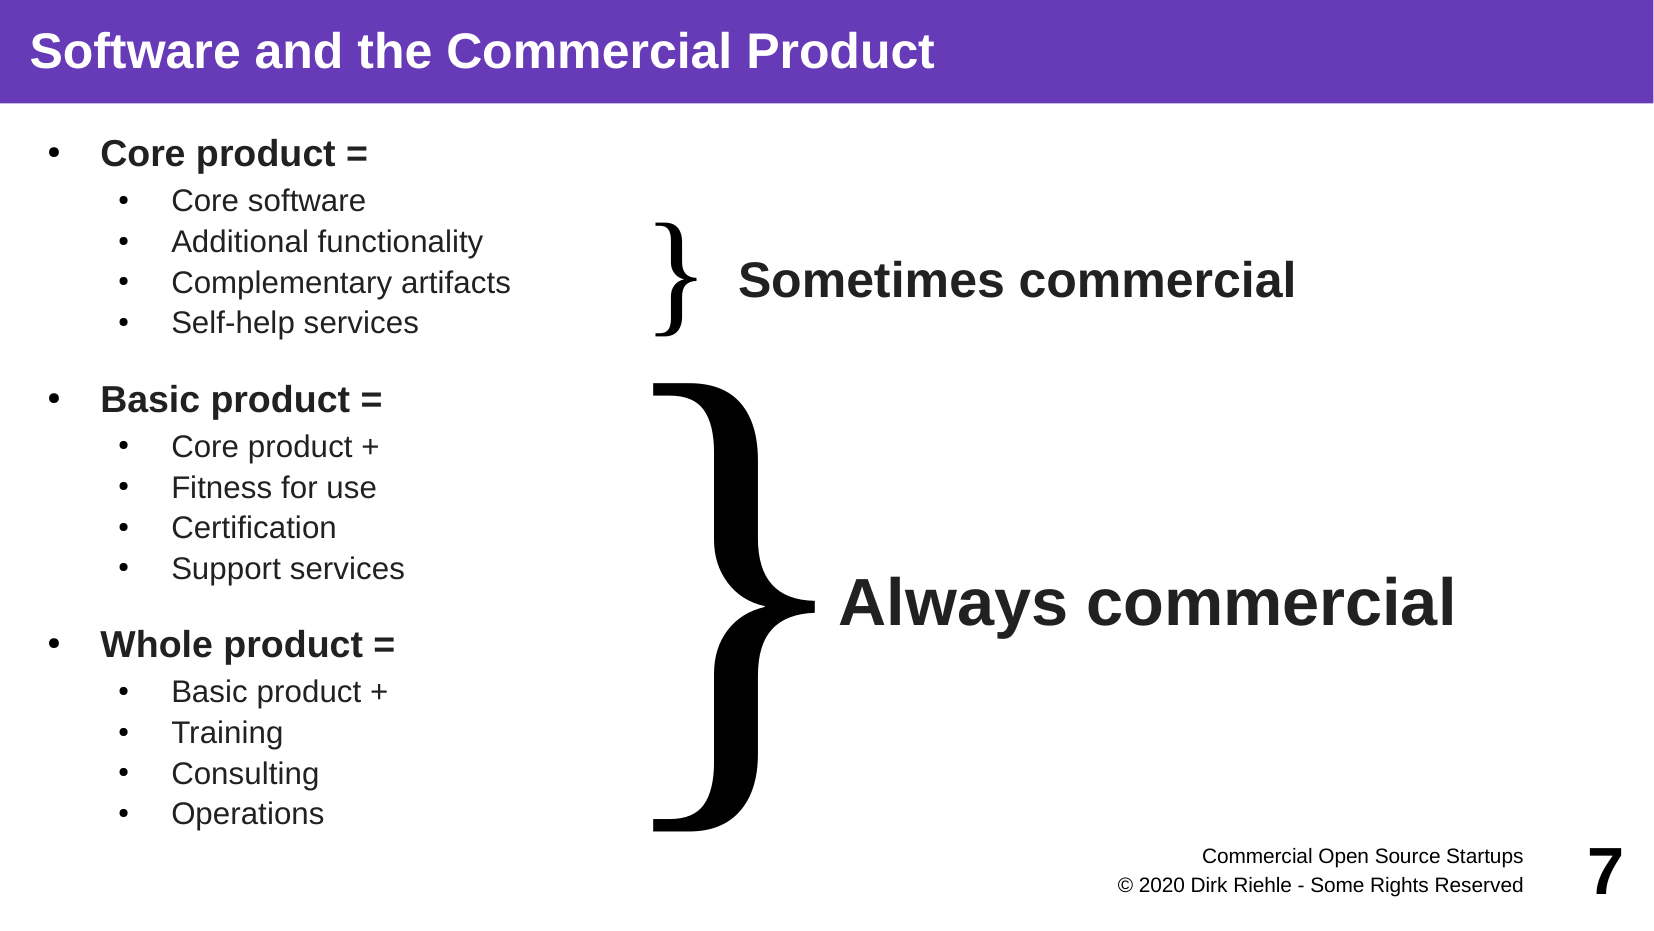

# Software and the Commercial Product
}
Sometimes commercial
Core product =
Core software
Additional functionality
Complementary artifacts
Self-help services
Basic product =
Core product +
Fitness for use
Certification
Support services
Whole product =
Basic product +
Training
Consulting
Operations
}
Always commercial
Commercial Open Source Startups
7
© 2020 Dirk Riehle - Some Rights Reserved